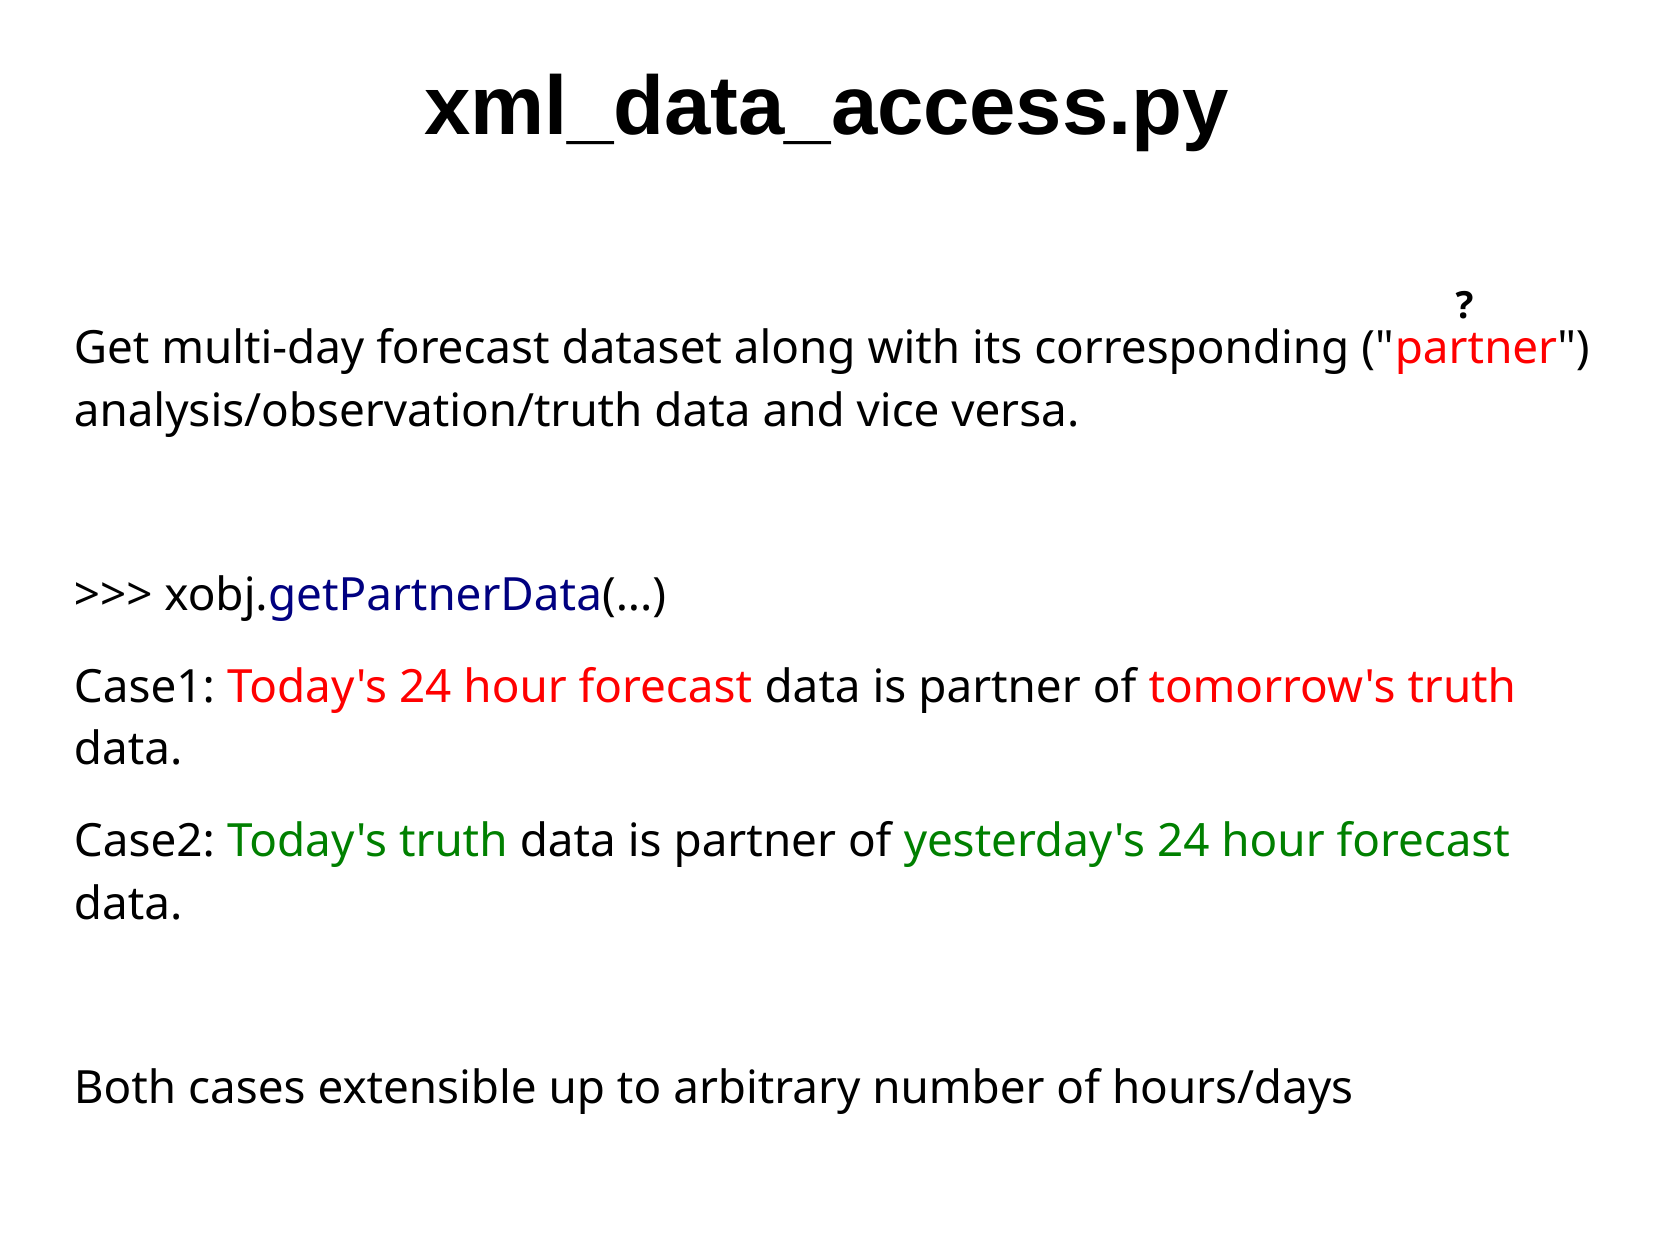

# xml_data_access.py
?
Get multi-day forecast dataset along with its corresponding ("partner") analysis/observation/truth data and vice versa.
>>> xobj.getPartnerData(...)
Case1: Today's 24 hour forecast data is partner of tomorrow's truth data.
Case2: Today's truth data is partner of yesterday's 24 hour forecast data.
Both cases extensible up to arbitrary number of hours/days